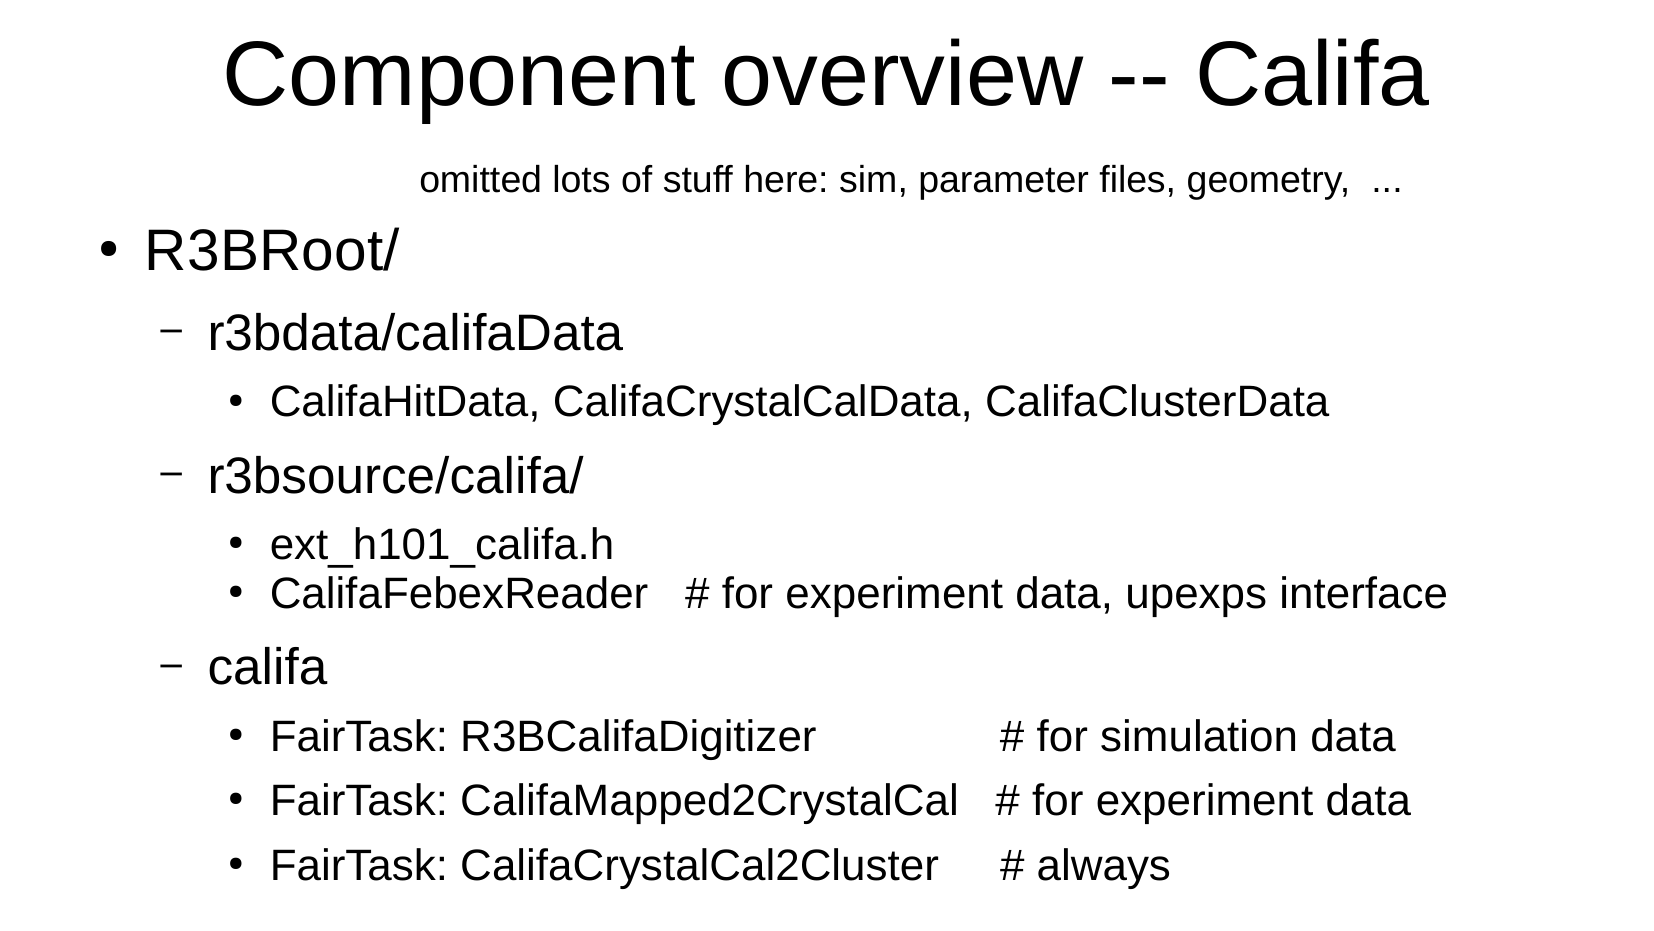

# Component overview -- Califa
omitted lots of stuff here: sim, parameter files, geometry, ...
R3BRoot/
r3bdata/califaData
CalifaHitData, CalifaCrystalCalData, CalifaClusterData
r3bsource/califa/
ext_h101_califa.h
CalifaFebexReader # for experiment data, upexps interface
califa
FairTask: R3BCalifaDigitizer # for simulation data
FairTask: CalifaMapped2CrystalCal # for experiment data
FairTask: CalifaCrystalCal2Cluster # always